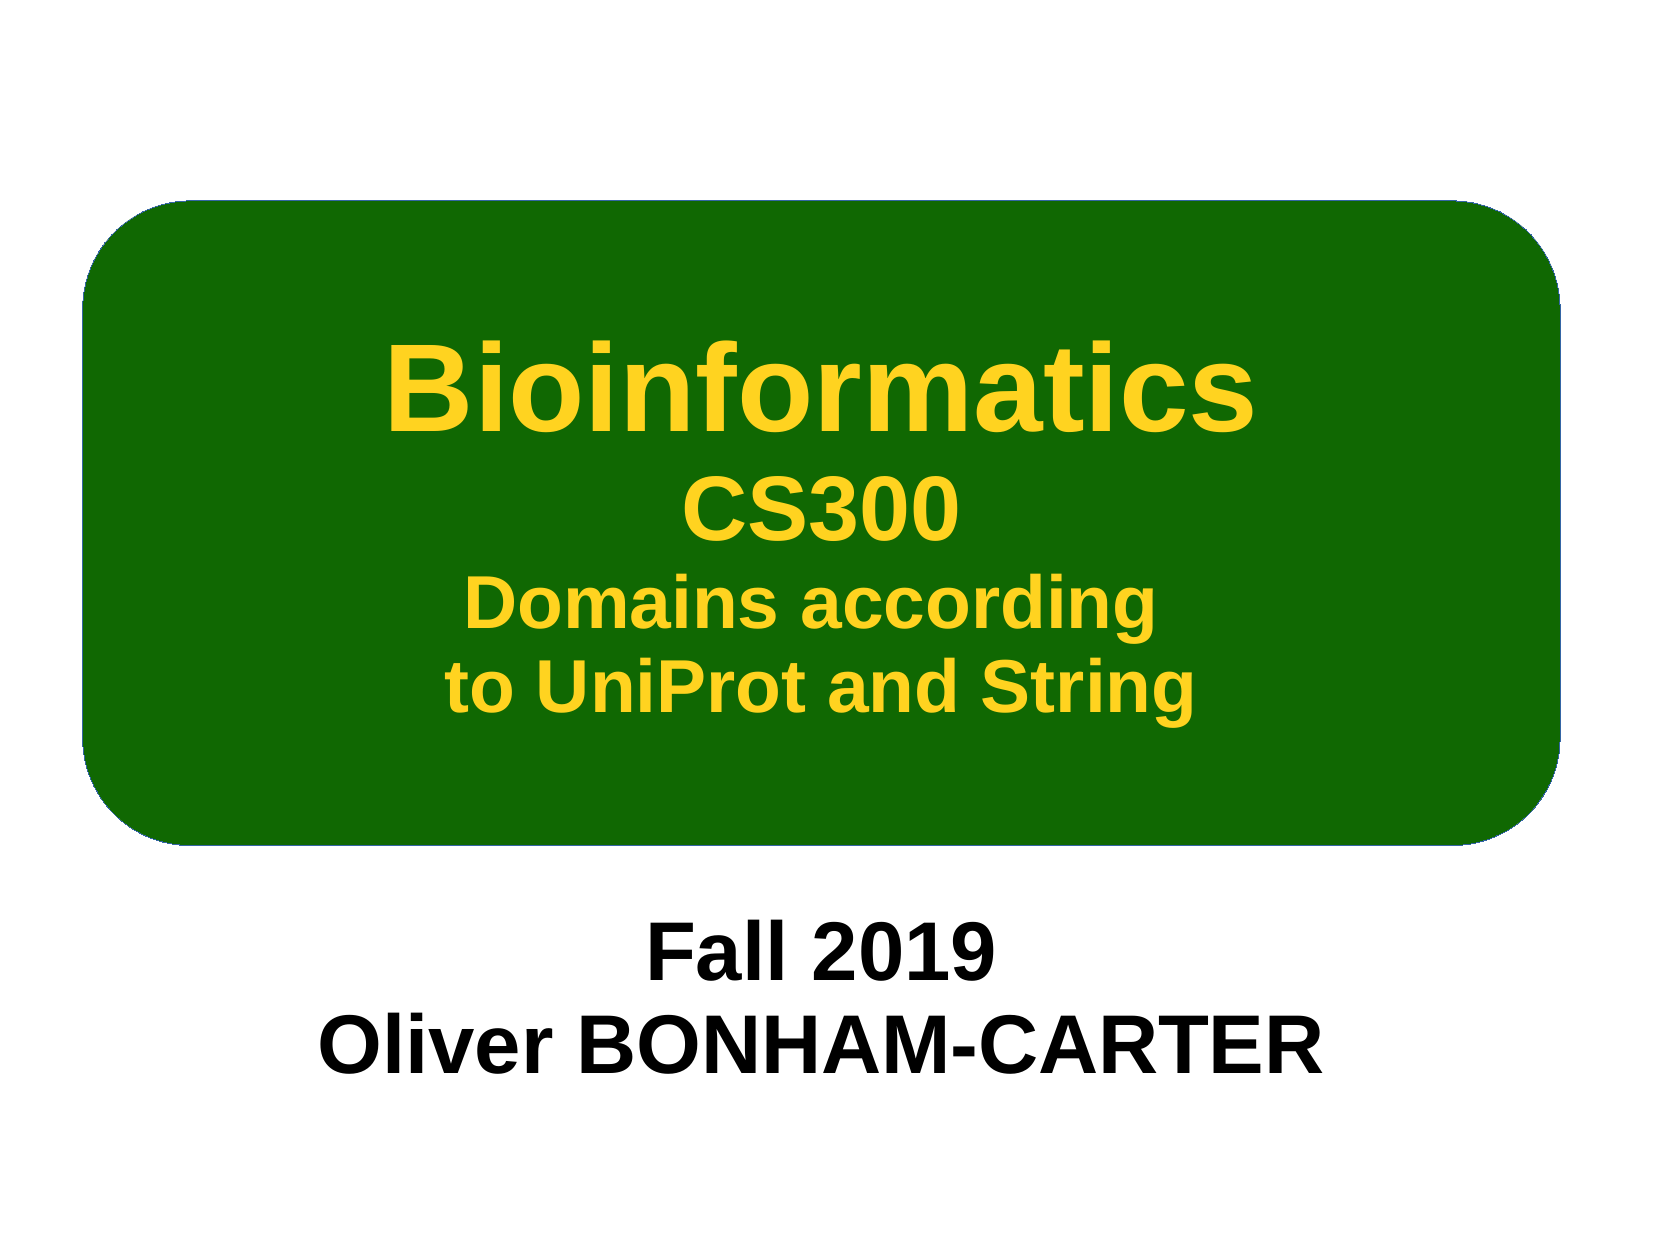

Bioinformatics
CS300
Domains according
to UniProt and String
Fall 2019
Oliver BONHAM-CARTER